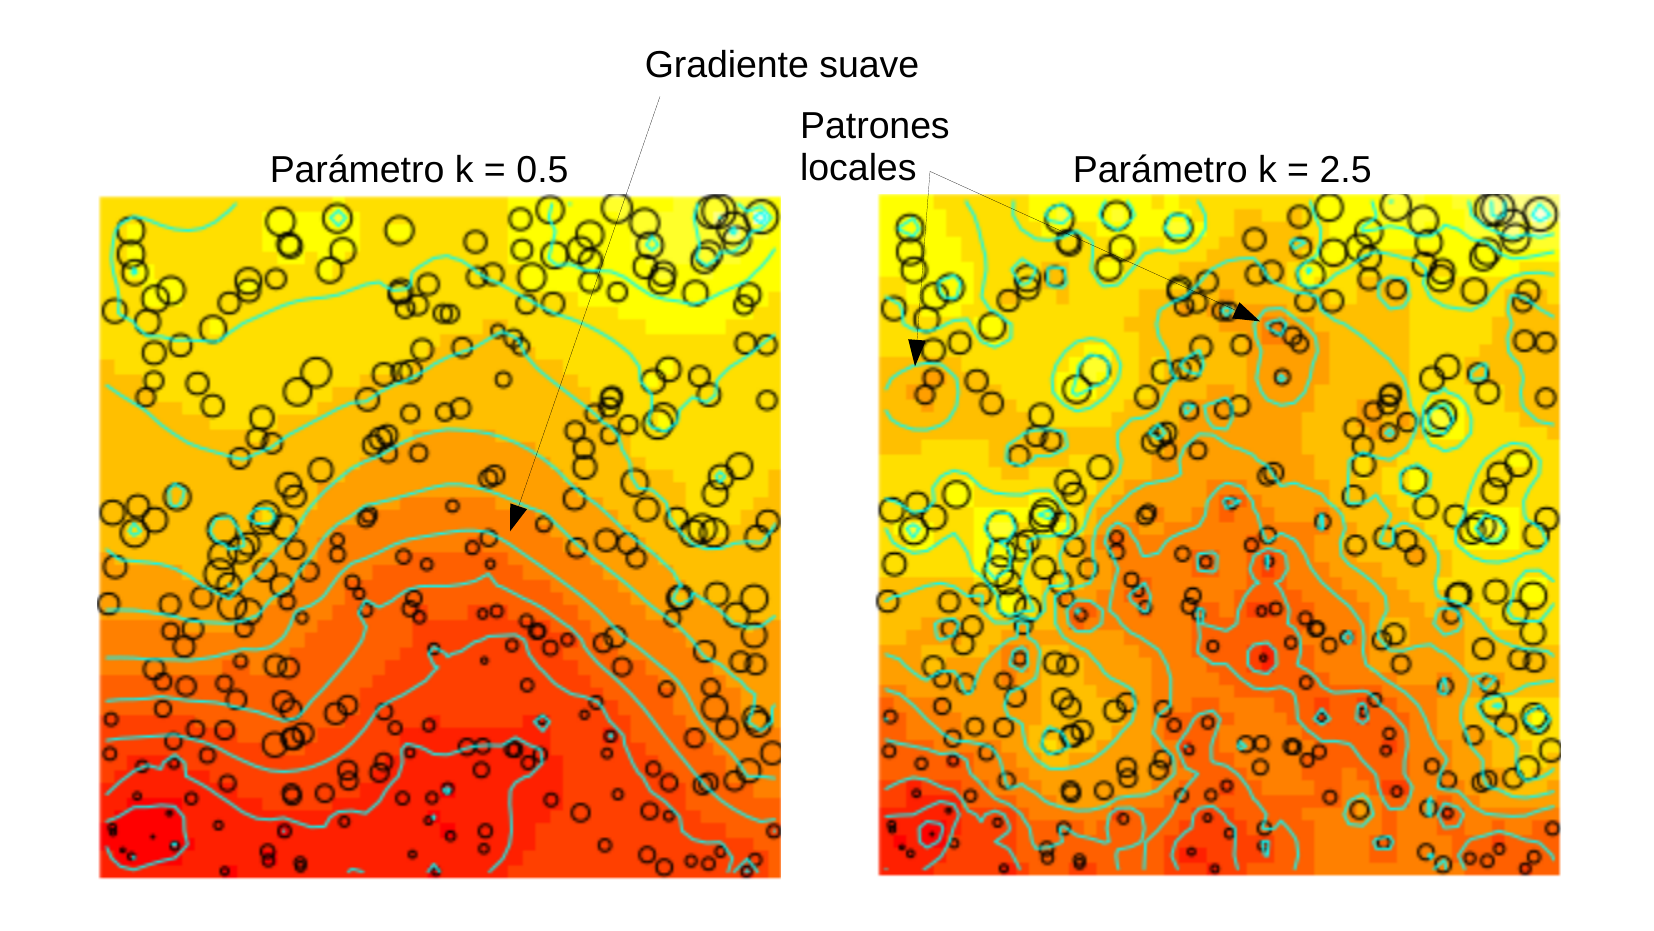

Gradiente suave
Patrones locales
Parámetro k = 0.5
Parámetro k = 2.5